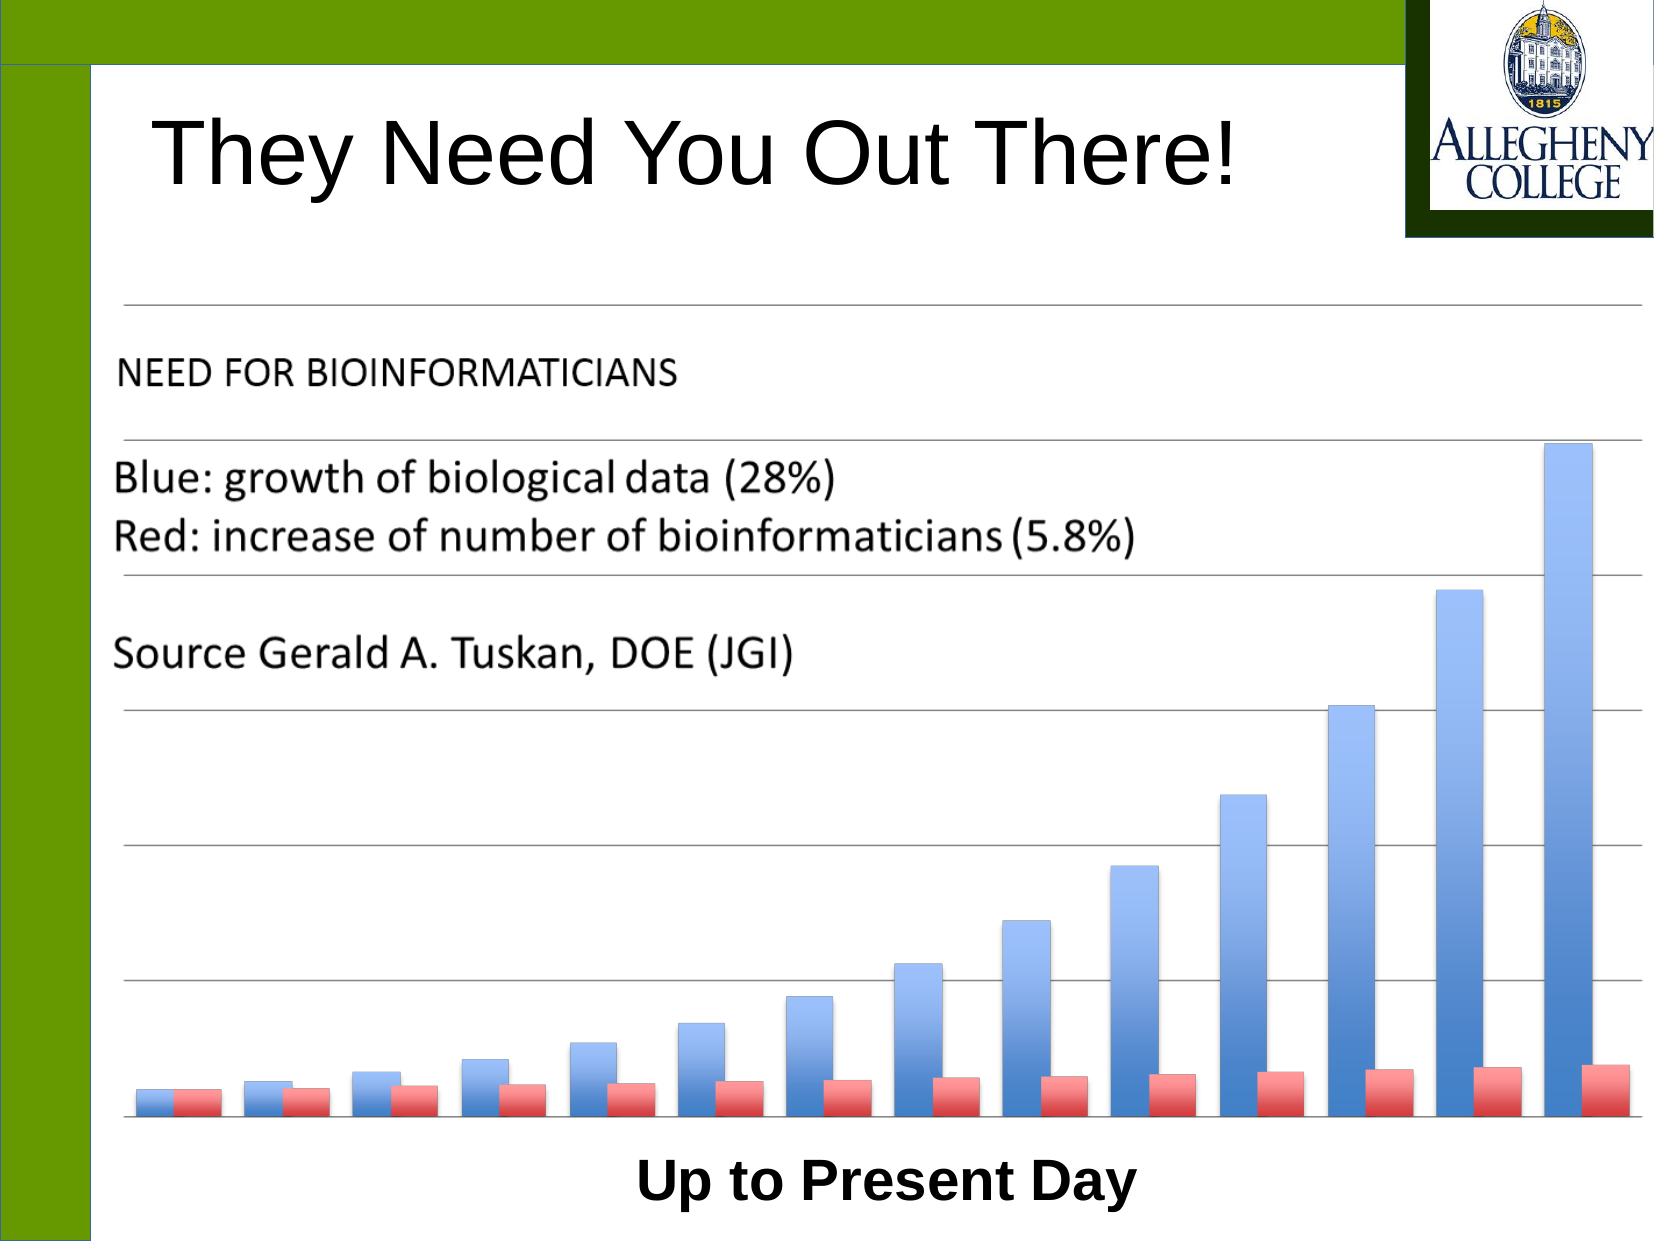

# They Need You Out There!
Up to Present Day